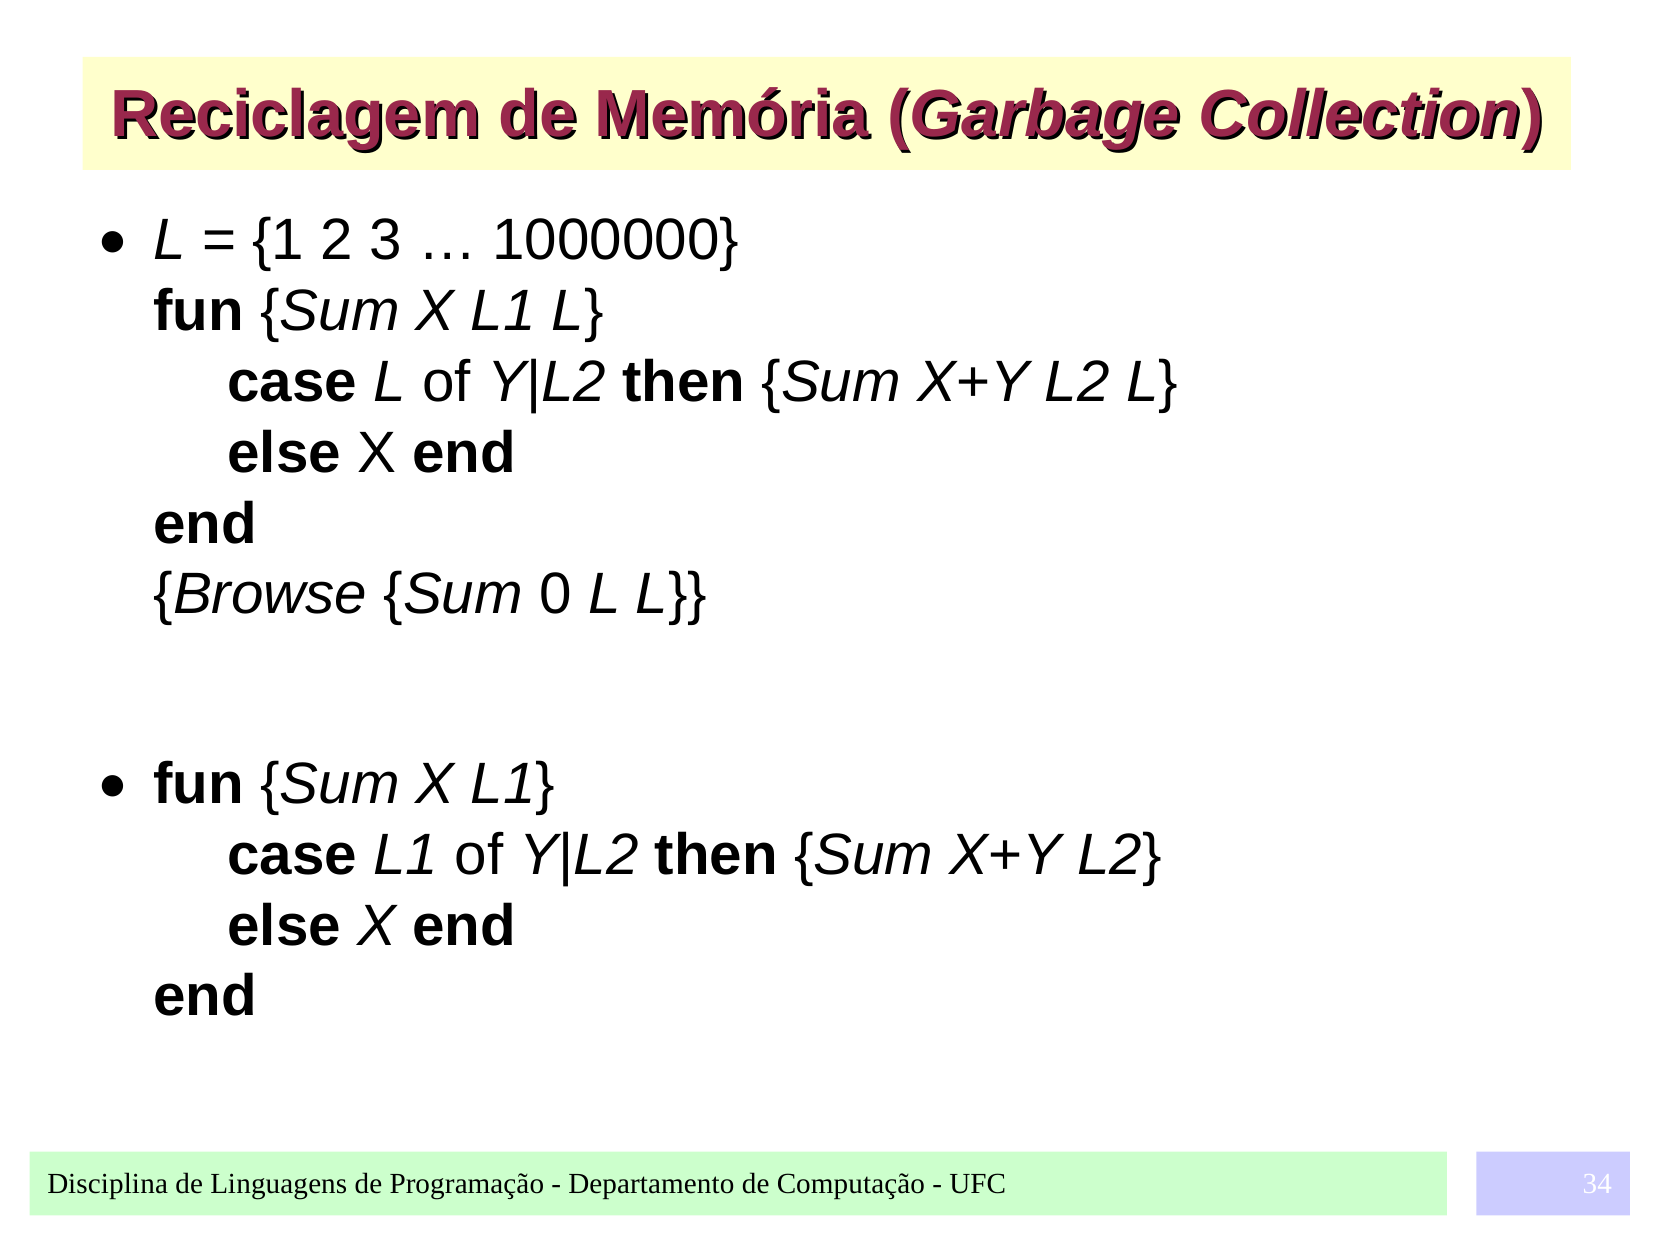

# Reciclagem de Memória (Garbage Collection)
L = {1 2 3 … 1000000}
fun {Sum X L1 L}
	case L of Y|L2 then {Sum X+Y L2 L}
	else X end
end
{Browse {Sum 0 L L}}
fun {Sum X L1}
	case L1 of Y|L2 then {Sum X+Y L2}
	else X end
end
Disciplina de Linguagens de Programação - Departamento de Computação - UFC
34